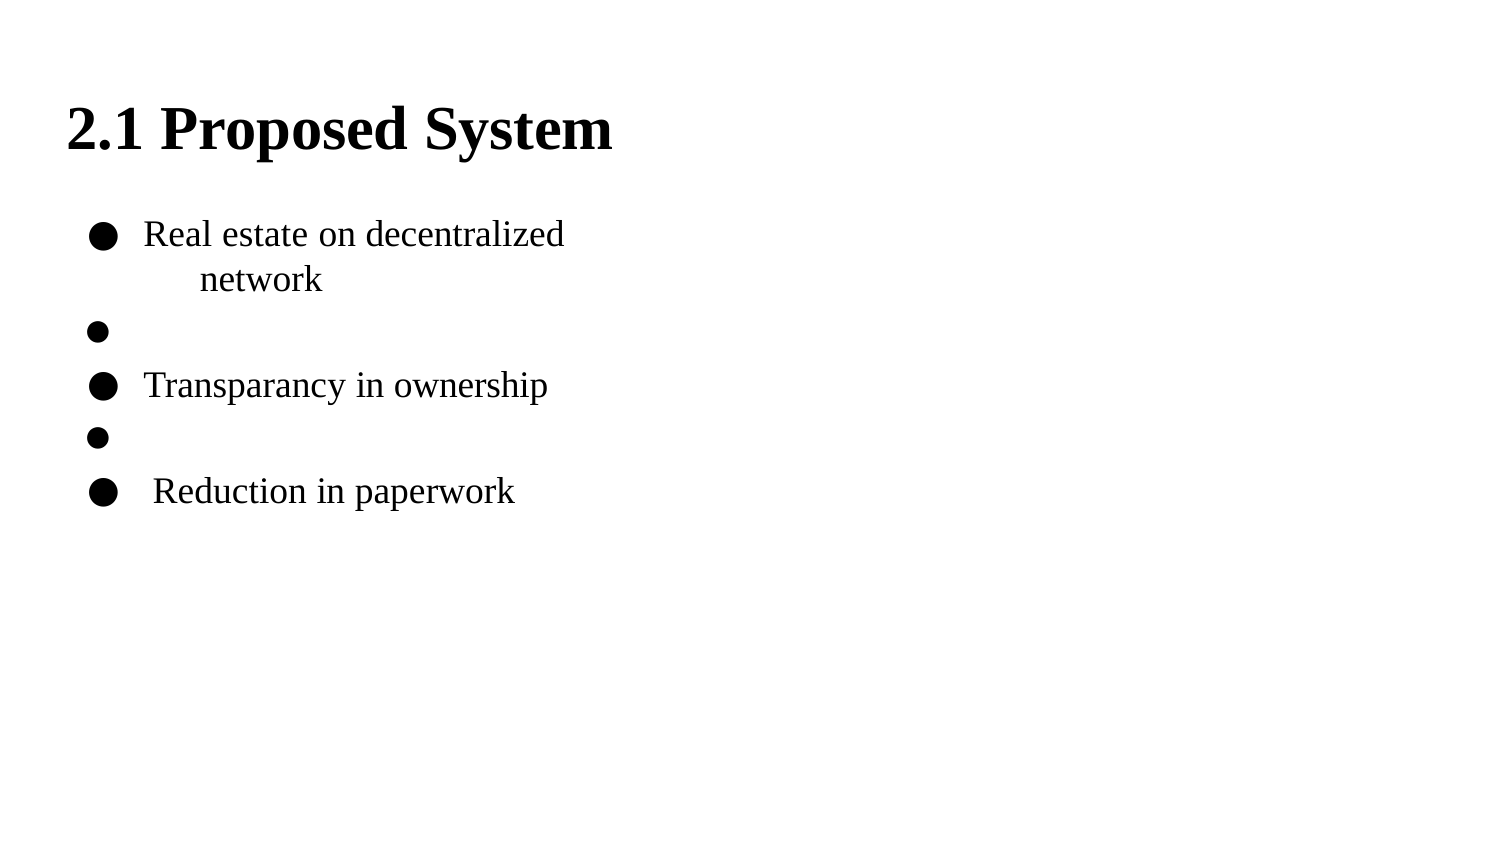

# 2.1 Proposed System
Real estate on decentralized network
Transparancy in ownership
Reduction in paperwork